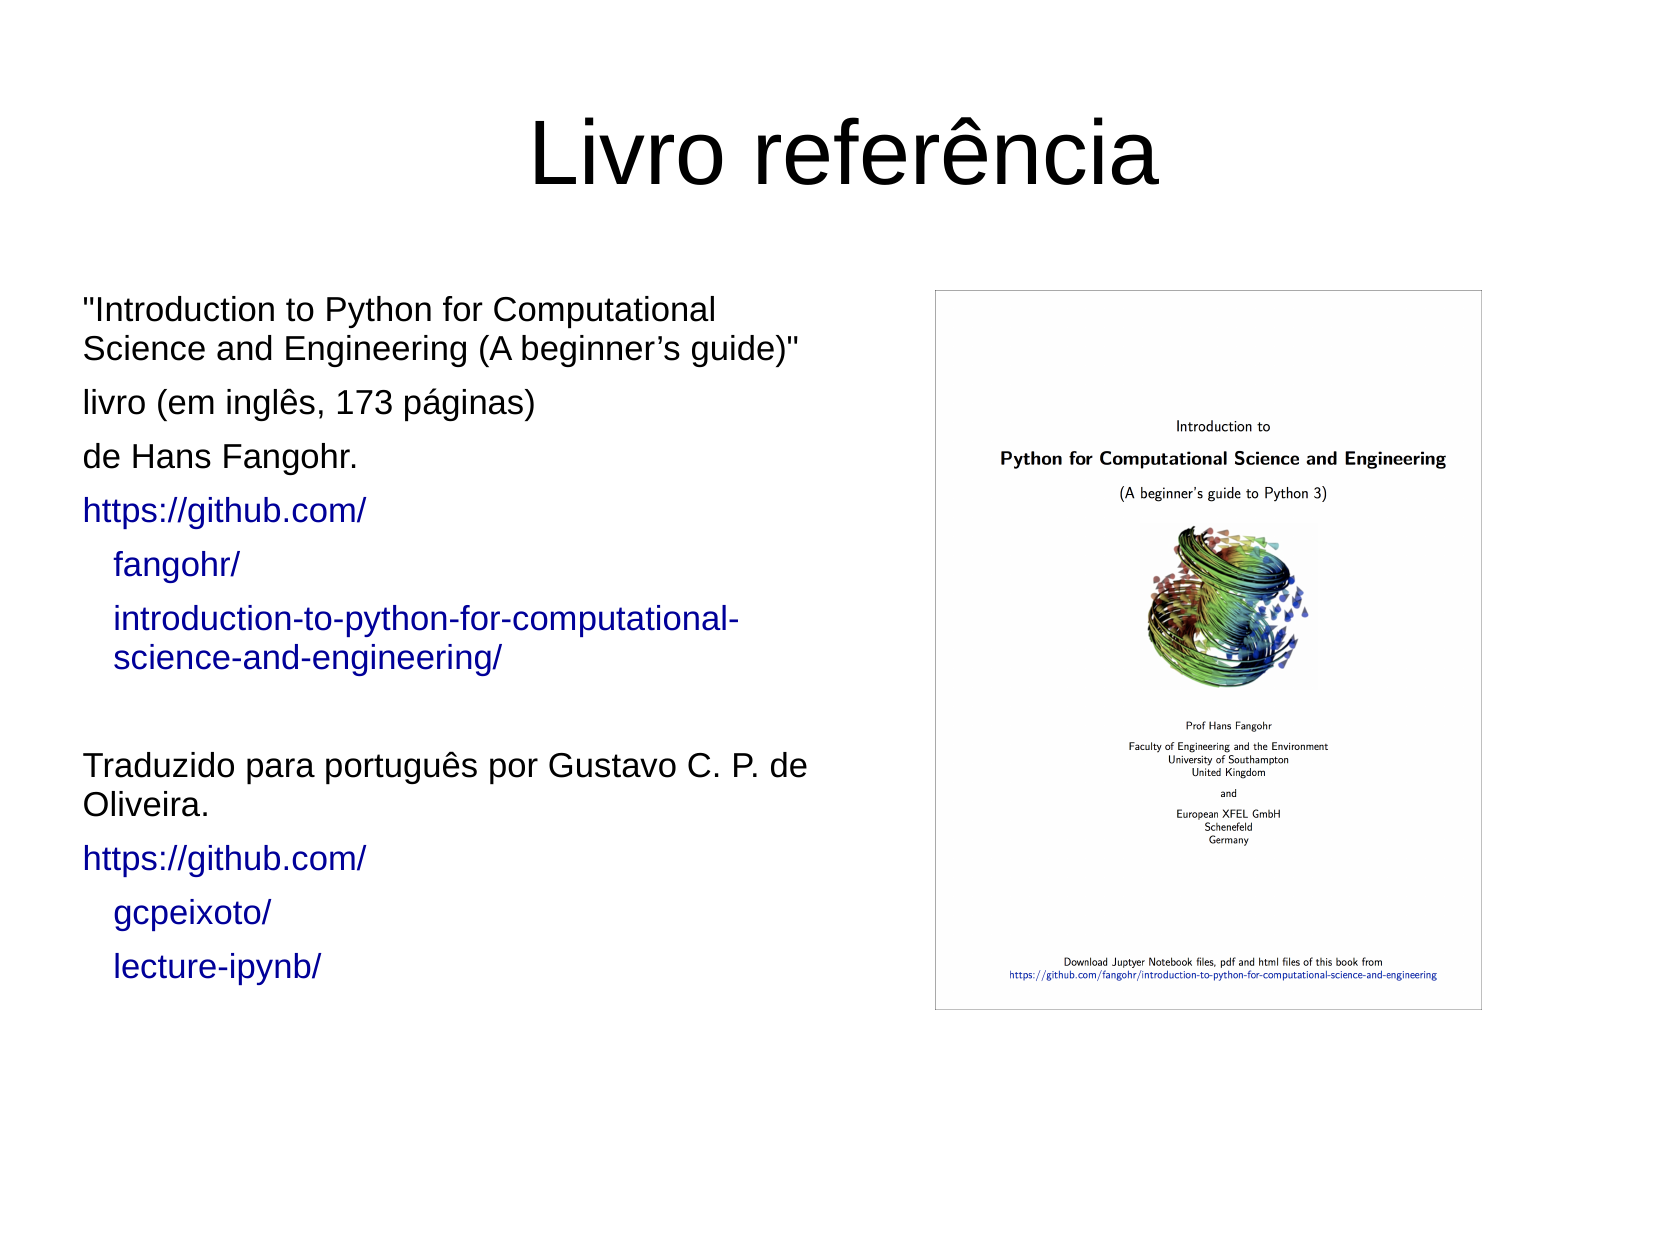

# Livro referência
"Introduction to Python for Computational Science and Engineering (A beginner’s guide)"
livro (em inglês, 173 páginas)
de Hans Fangohr.
https://github.com/
fangohr/
introduction-to-python-for-computational-science-and-engineering/
Traduzido para português por Gustavo C. P. de Oliveira.
https://github.com/
gcpeixoto/
lecture-ipynb/